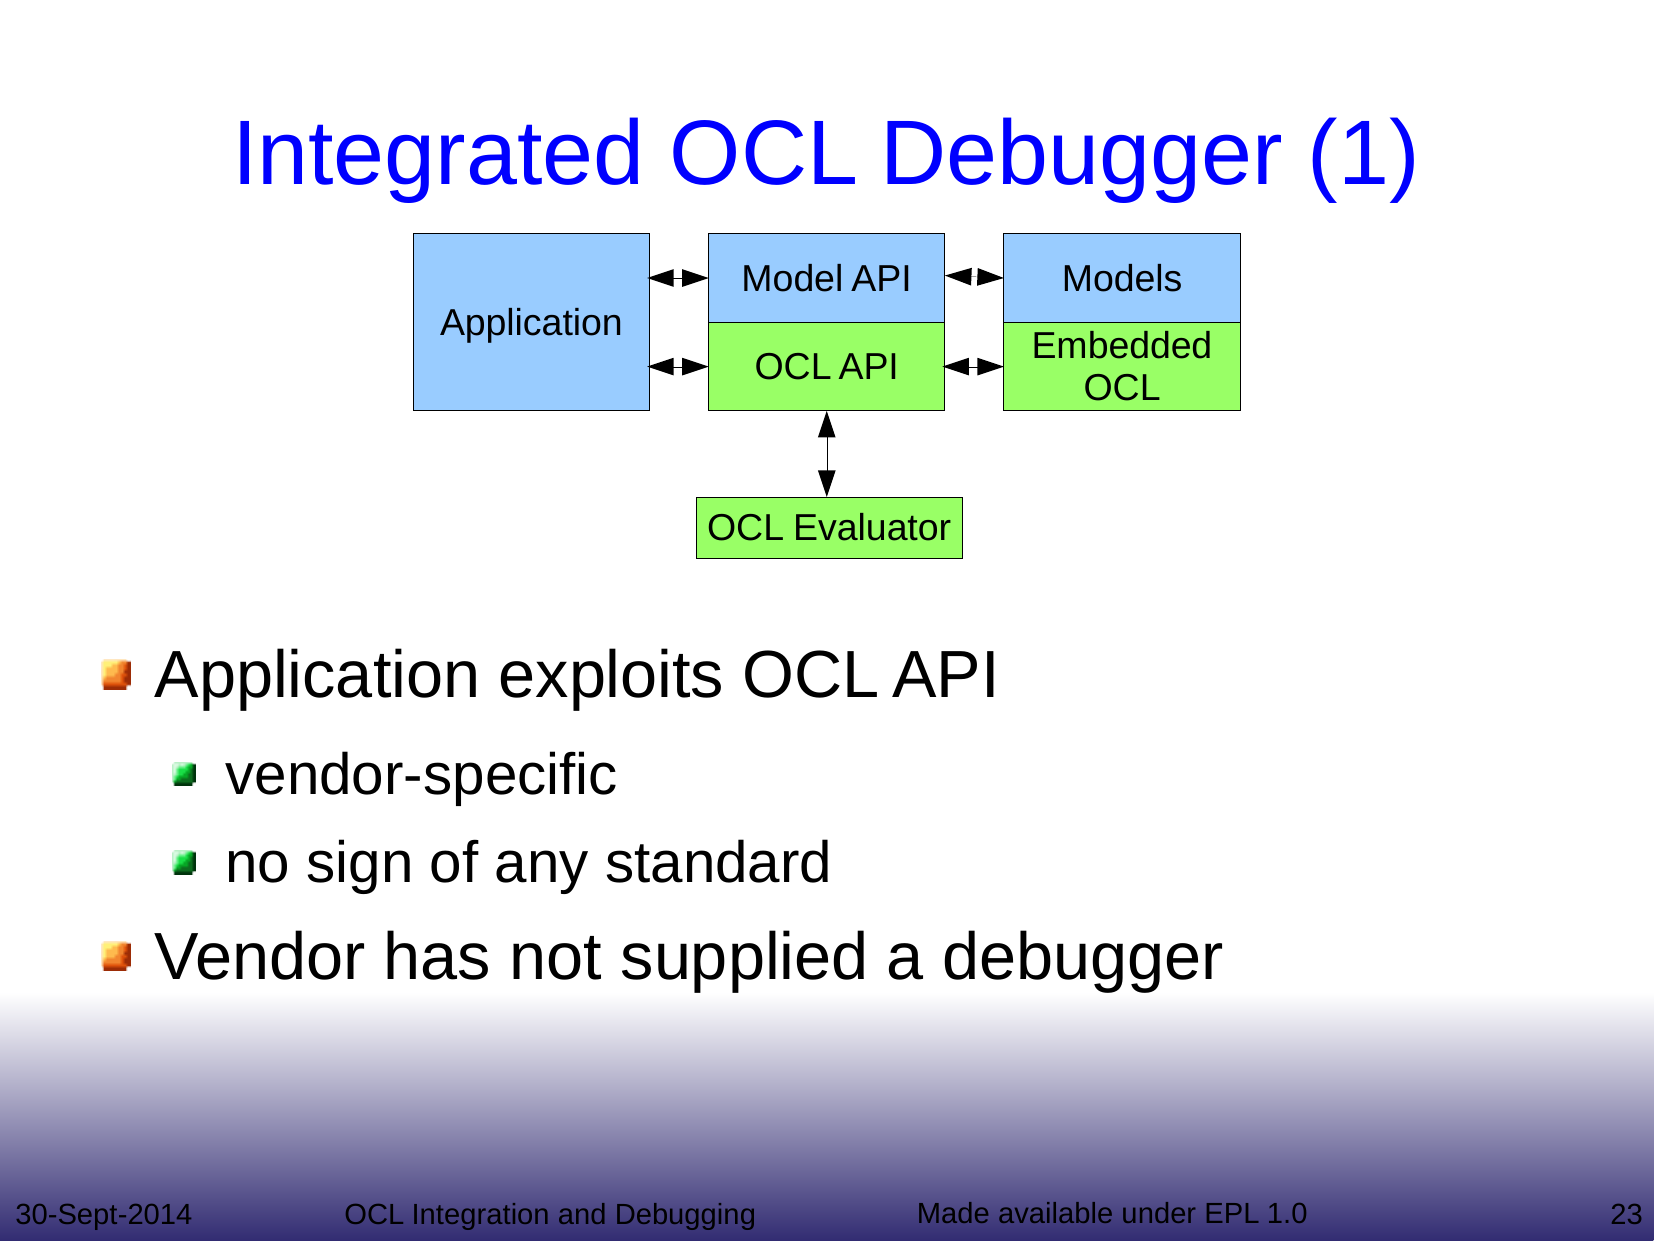

# Integrated OCL Debugger (1)
Application
Model API
Models
OCL API
Embedded
OCL
OCL Evaluator
Application exploits OCL API
vendor-specific
no sign of any standard
Vendor has not supplied a debugger
30-Sept-2014
OCL Integration and Debugging
23